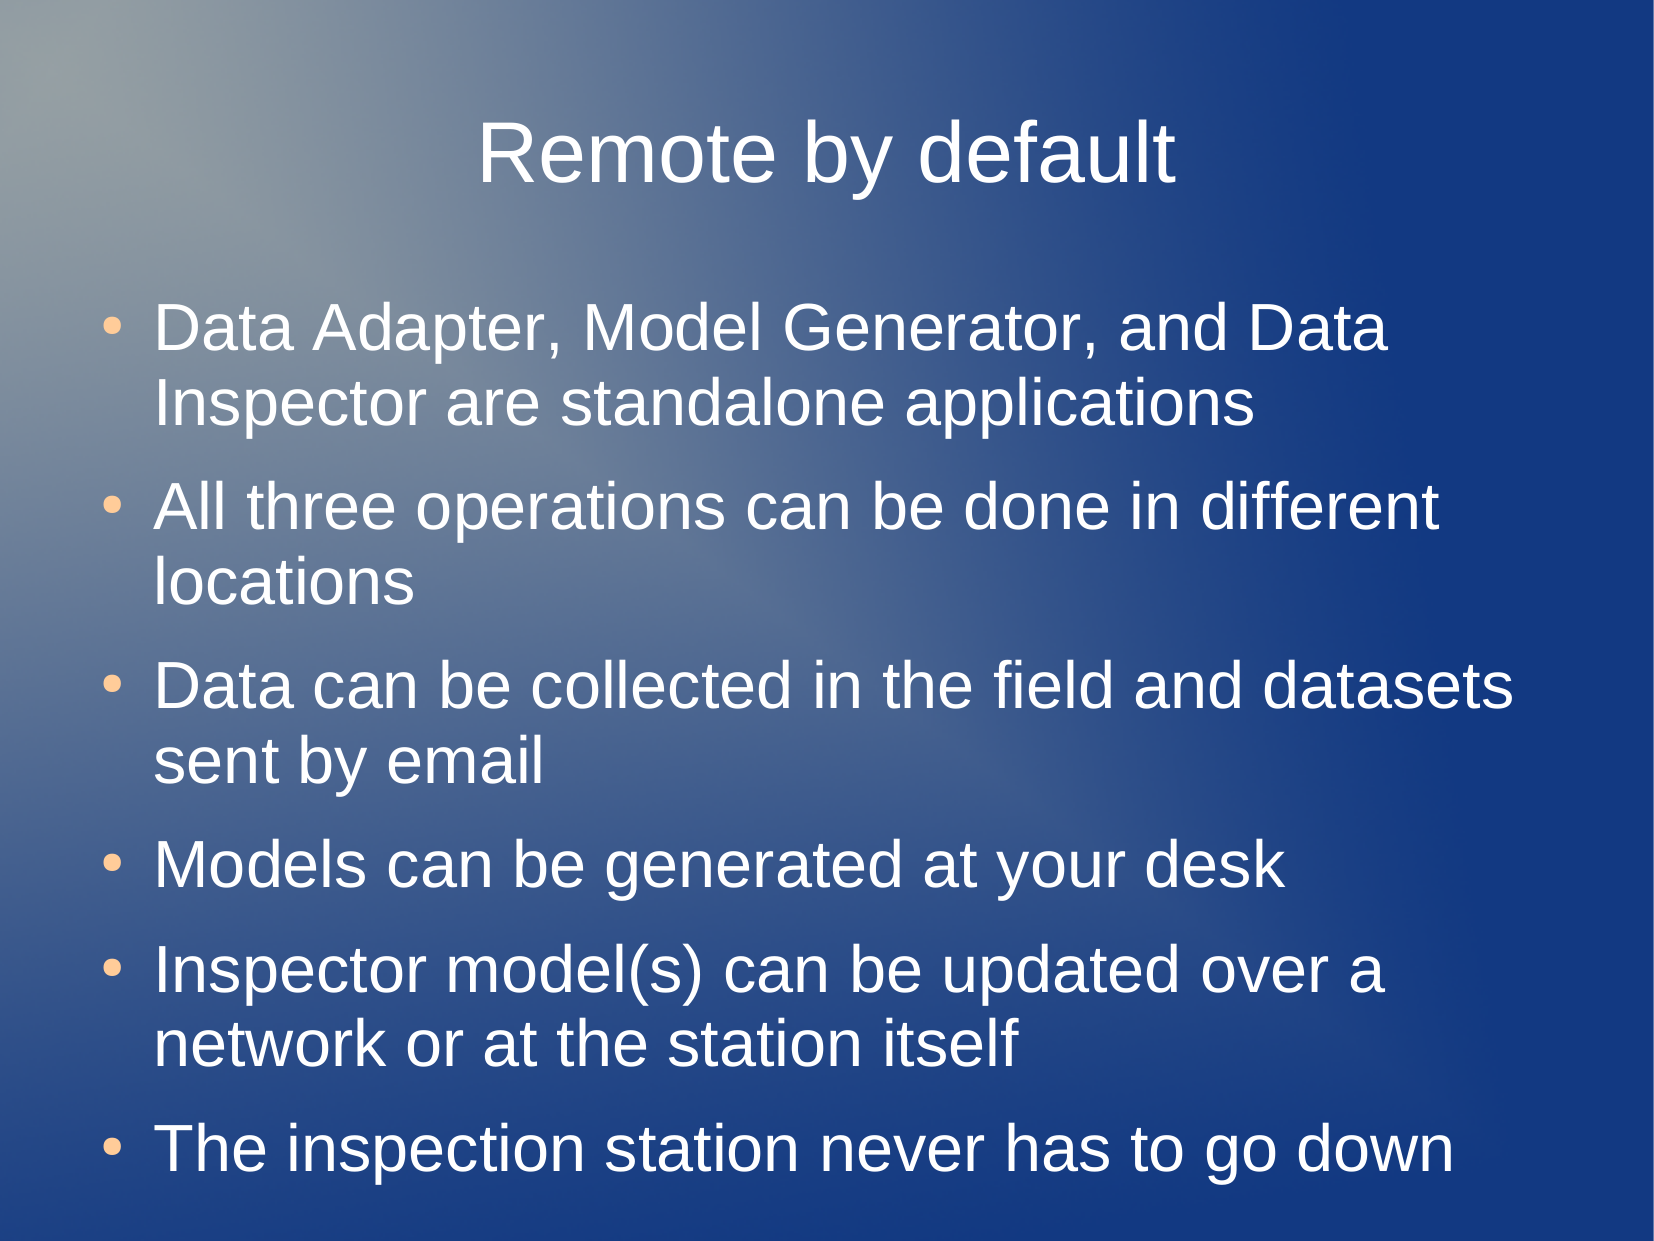

# Remote by default
Data Adapter, Model Generator, and Data Inspector are standalone applications
All three operations can be done in different locations
Data can be collected in the field and datasets sent by email
Models can be generated at your desk
Inspector model(s) can be updated over a network or at the station itself
The inspection station never has to go down